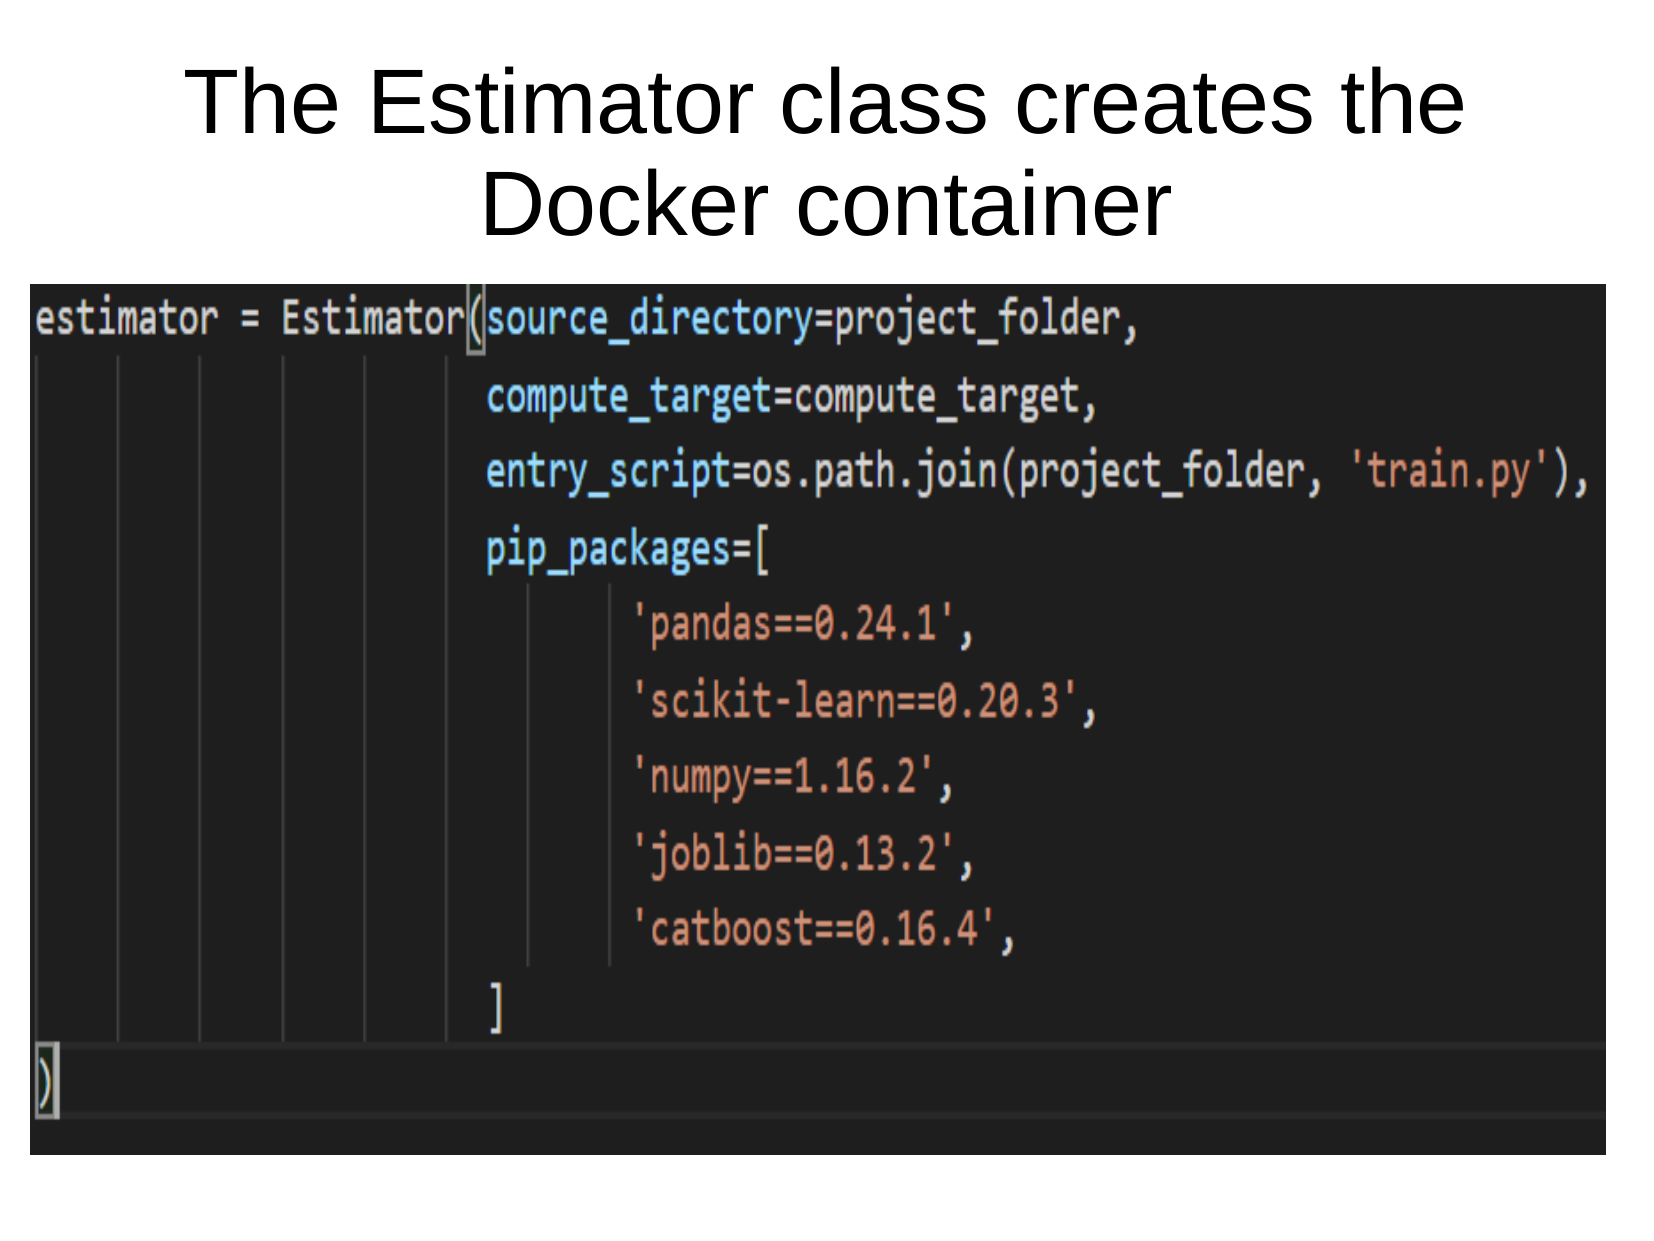

# The Estimator class creates the Docker container